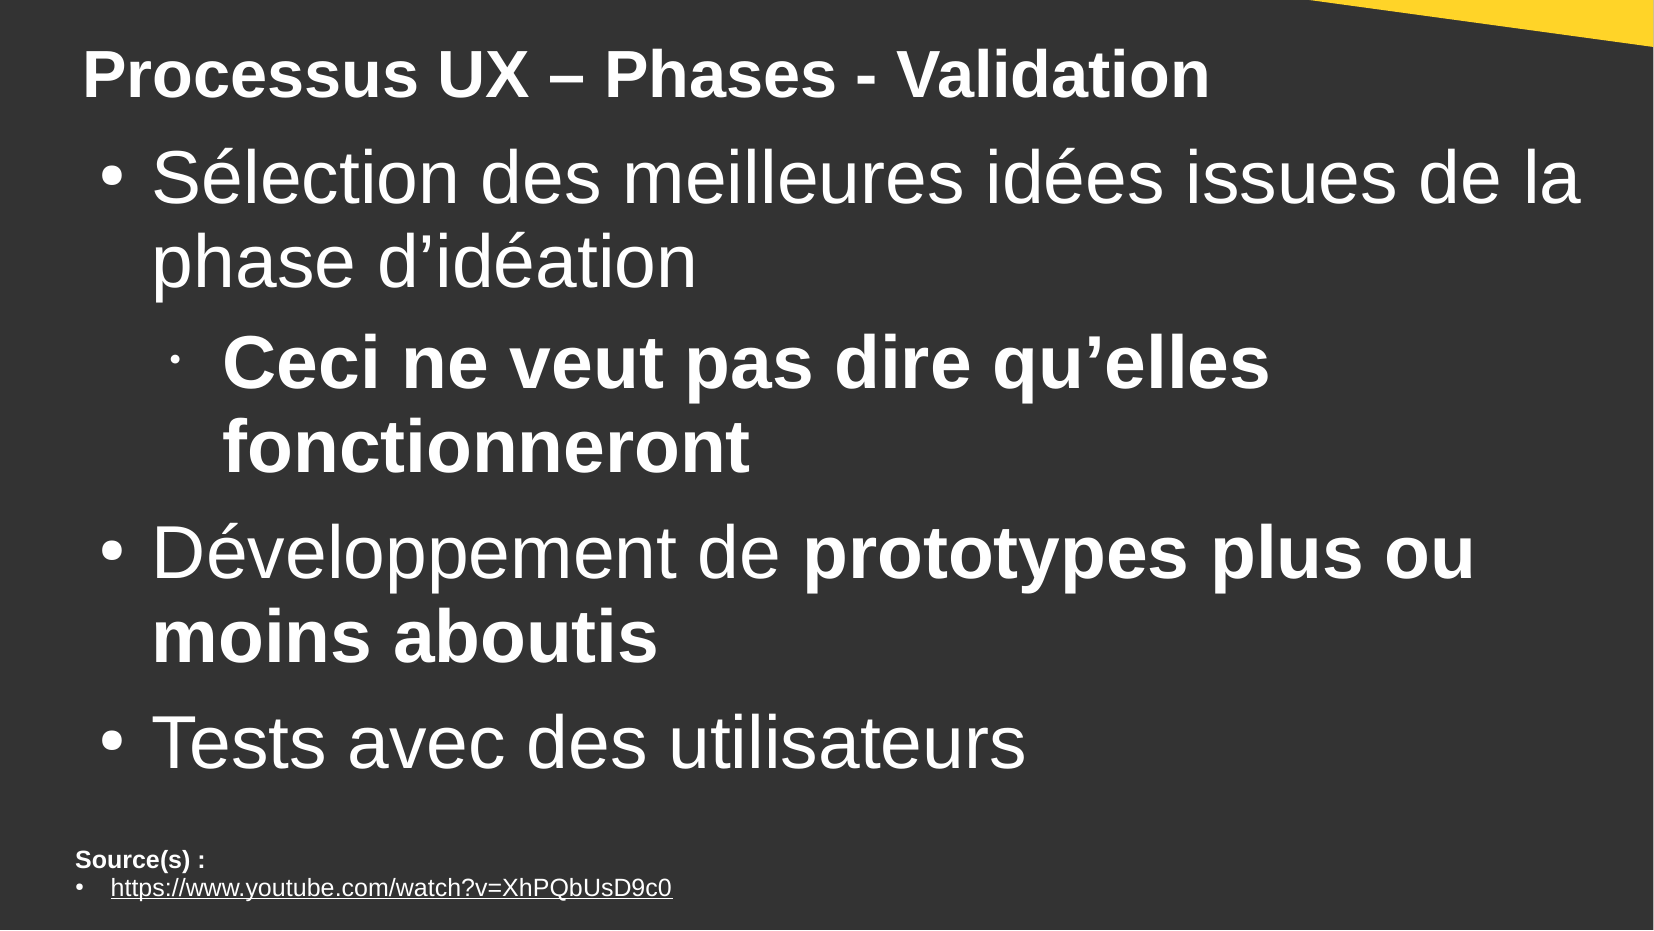

# Processus UX – Phases - Validation
Sélection des meilleures idées issues de la phase d’idéation
Ceci ne veut pas dire qu’elles fonctionneront
Développement de prototypes plus ou moins aboutis
Tests avec des utilisateurs
Source(s) :
https://www.youtube.com/watch?v=XhPQbUsD9c0